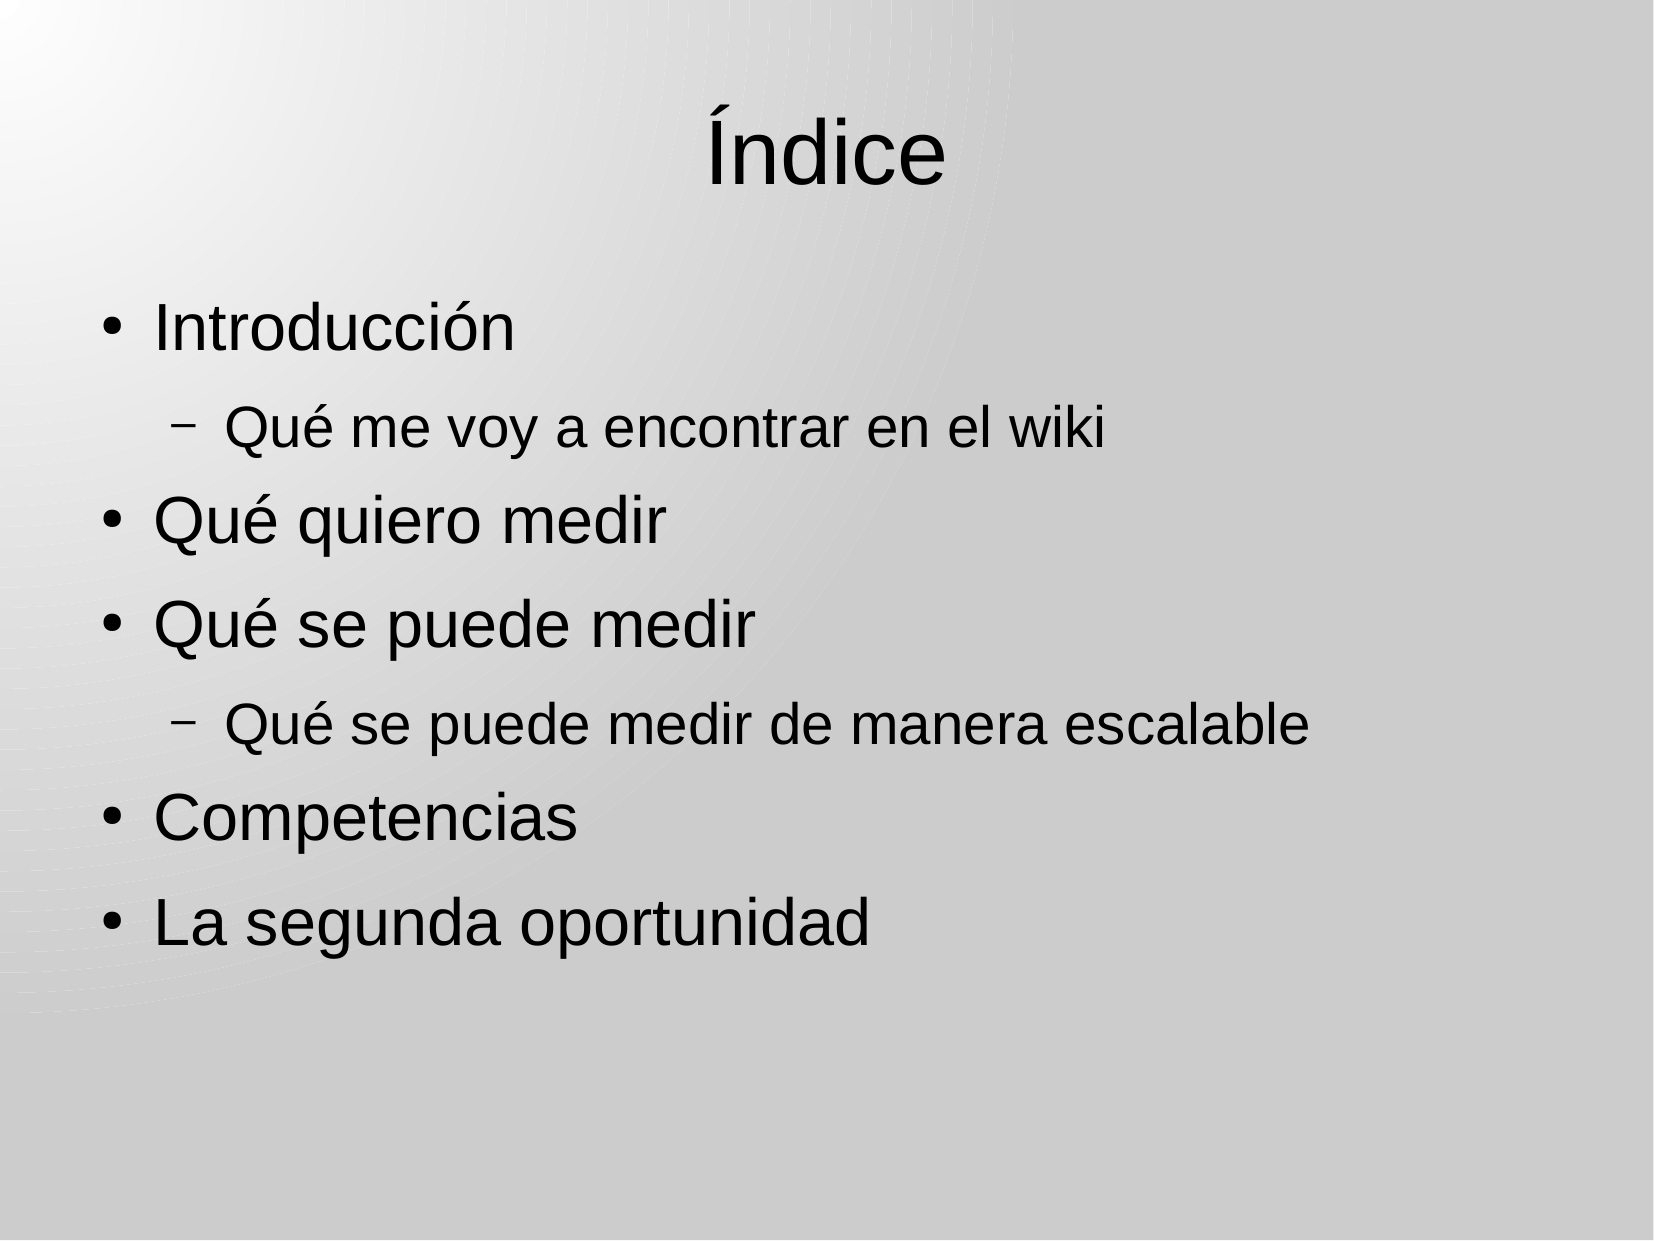

# Índice
Introducción
Qué me voy a encontrar en el wiki
Qué quiero medir
Qué se puede medir
Qué se puede medir de manera escalable
Competencias
La segunda oportunidad